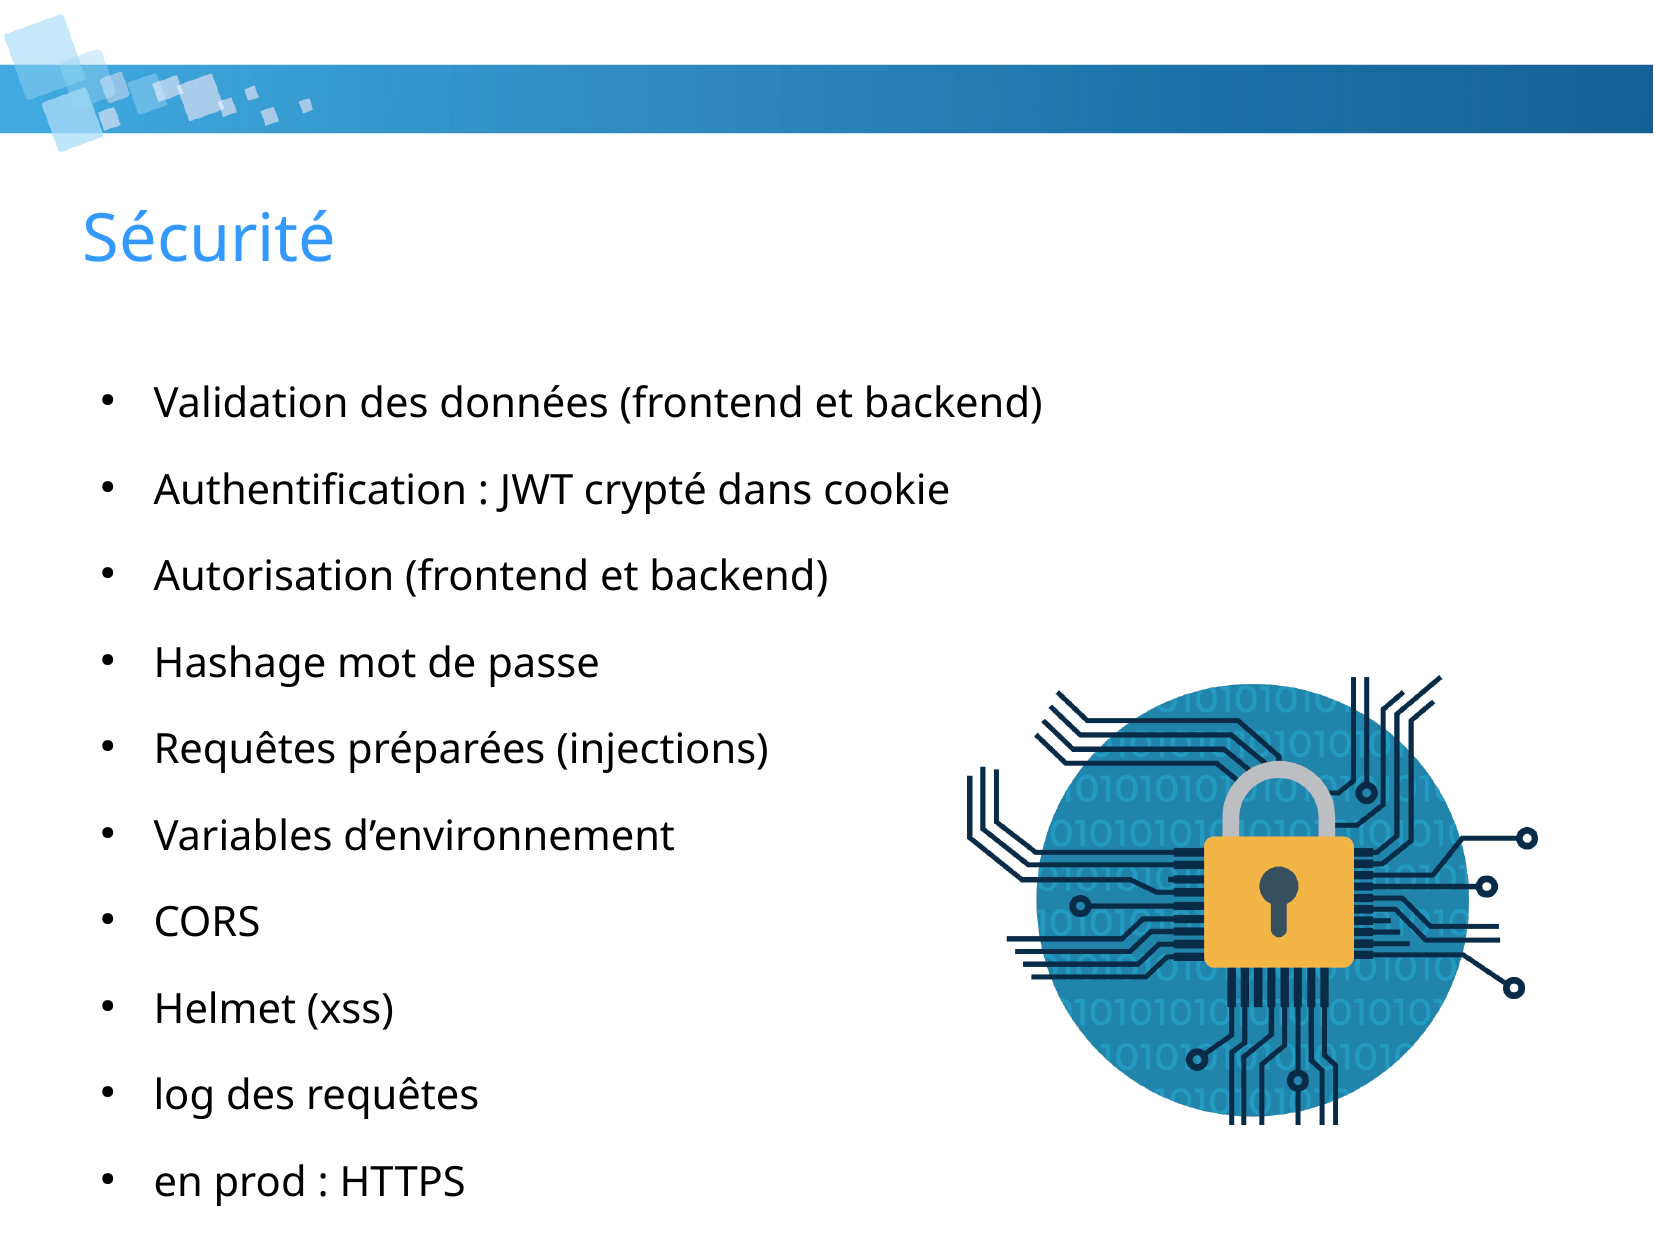

# Sécurité
Validation des données (frontend et backend)
Authentification : JWT crypté dans cookie
Autorisation (frontend et backend)
Hashage mot de passe
Requêtes préparées (injections)
Variables d’environnement
CORS
Helmet (xss)
log des requêtes
en prod : HTTPS